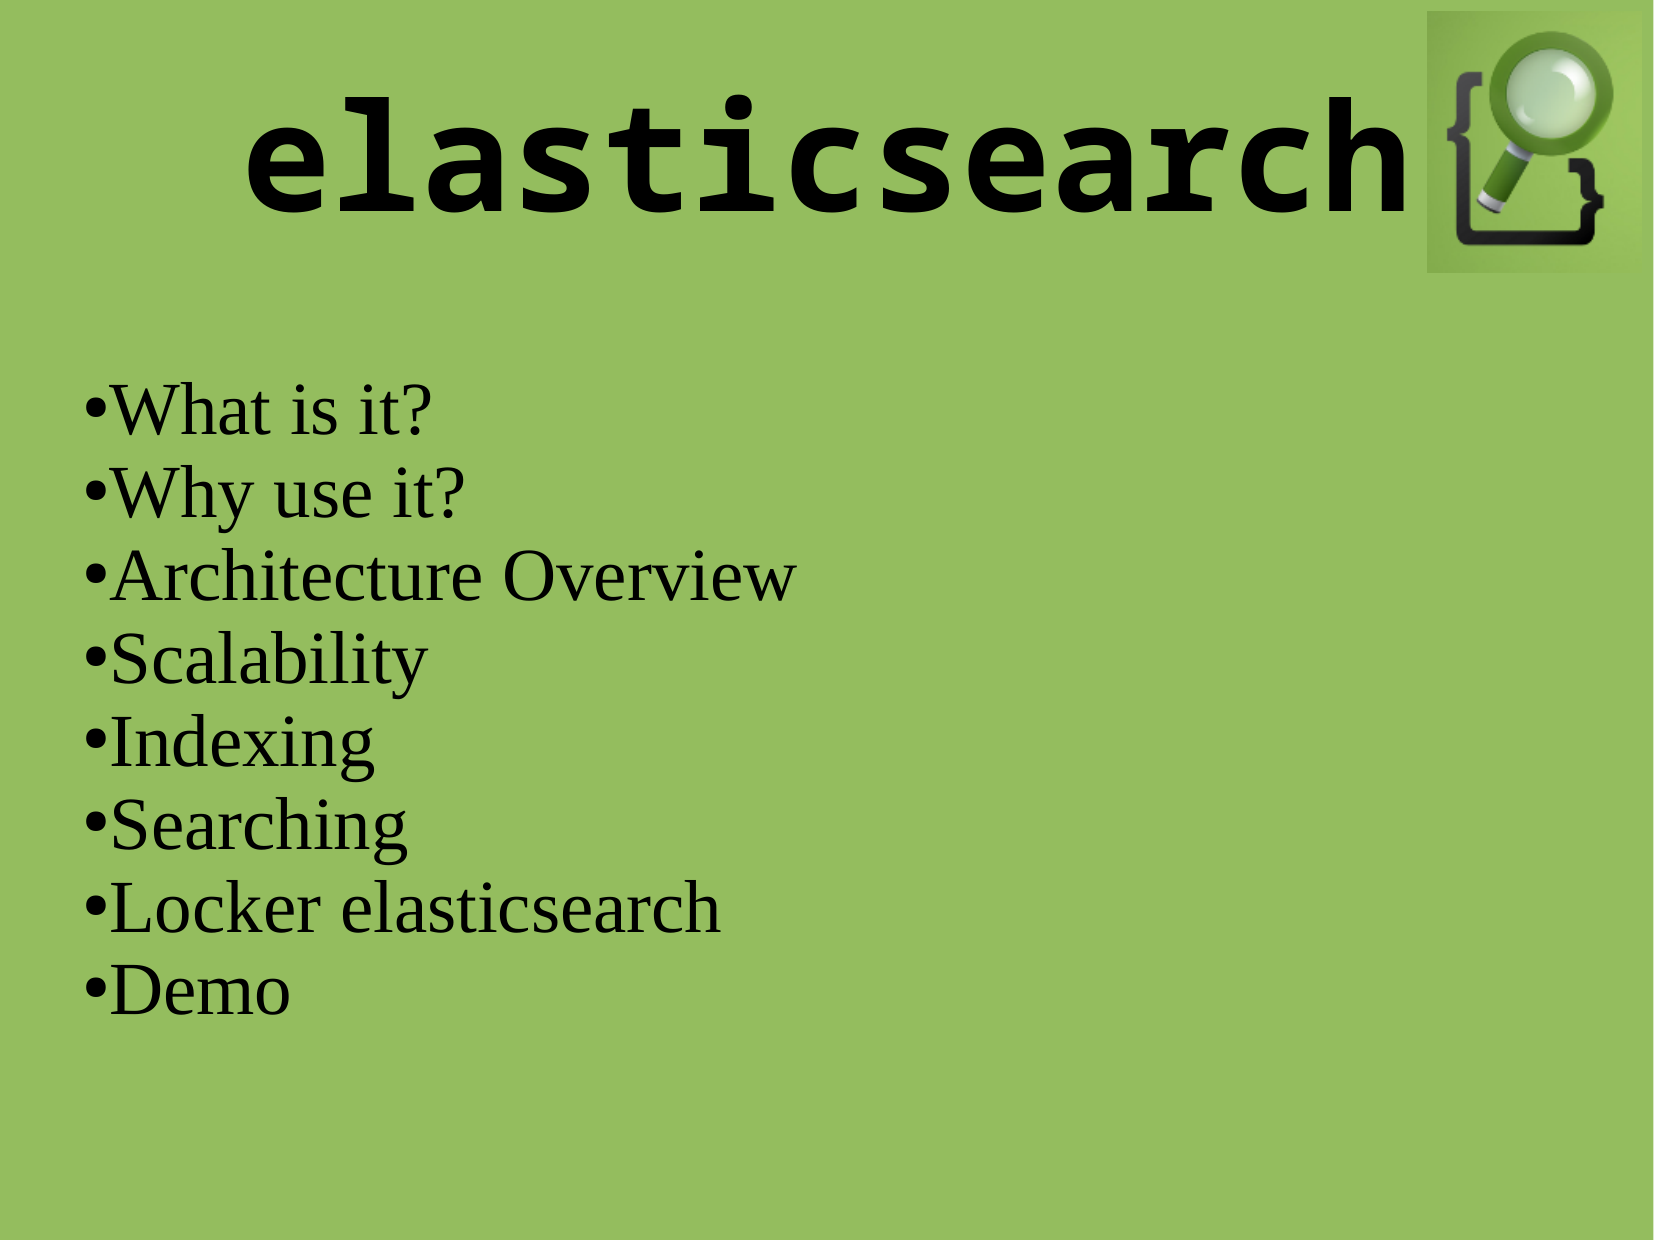

# elasticsearch
What is it?
Why use it?
Architecture Overview
Scalability
Indexing
Searching
Locker elasticsearch
Demo